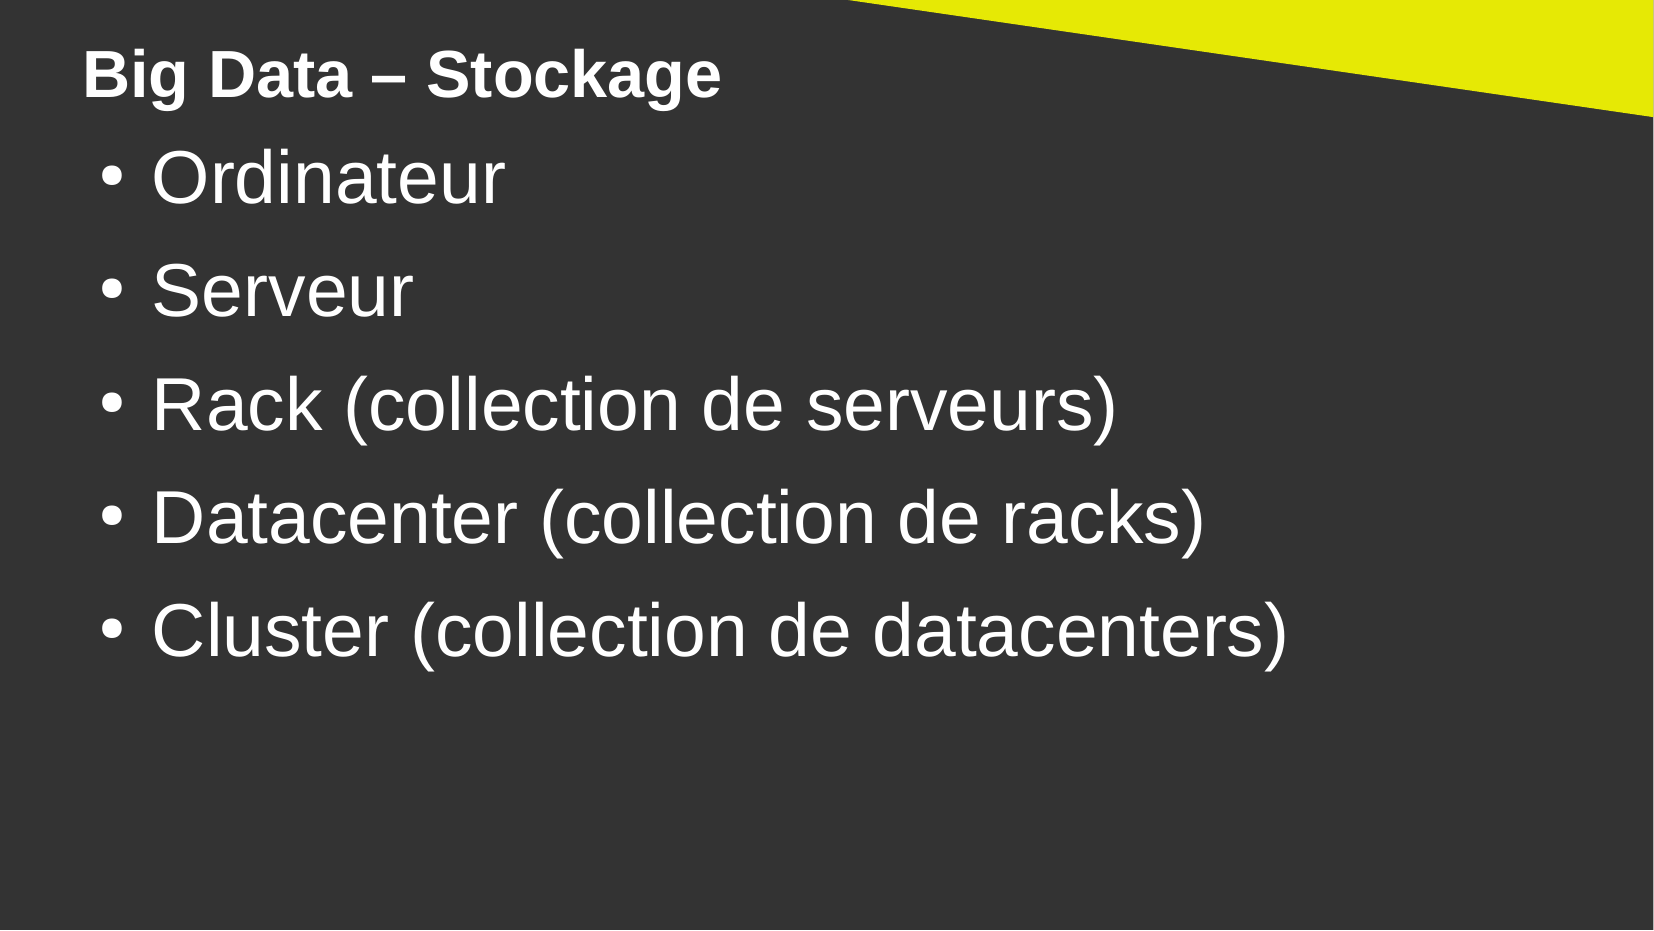

# Big Data – Stockage
Ordinateur
Serveur
Rack (collection de serveurs)
Datacenter (collection de racks)
Cluster (collection de datacenters)